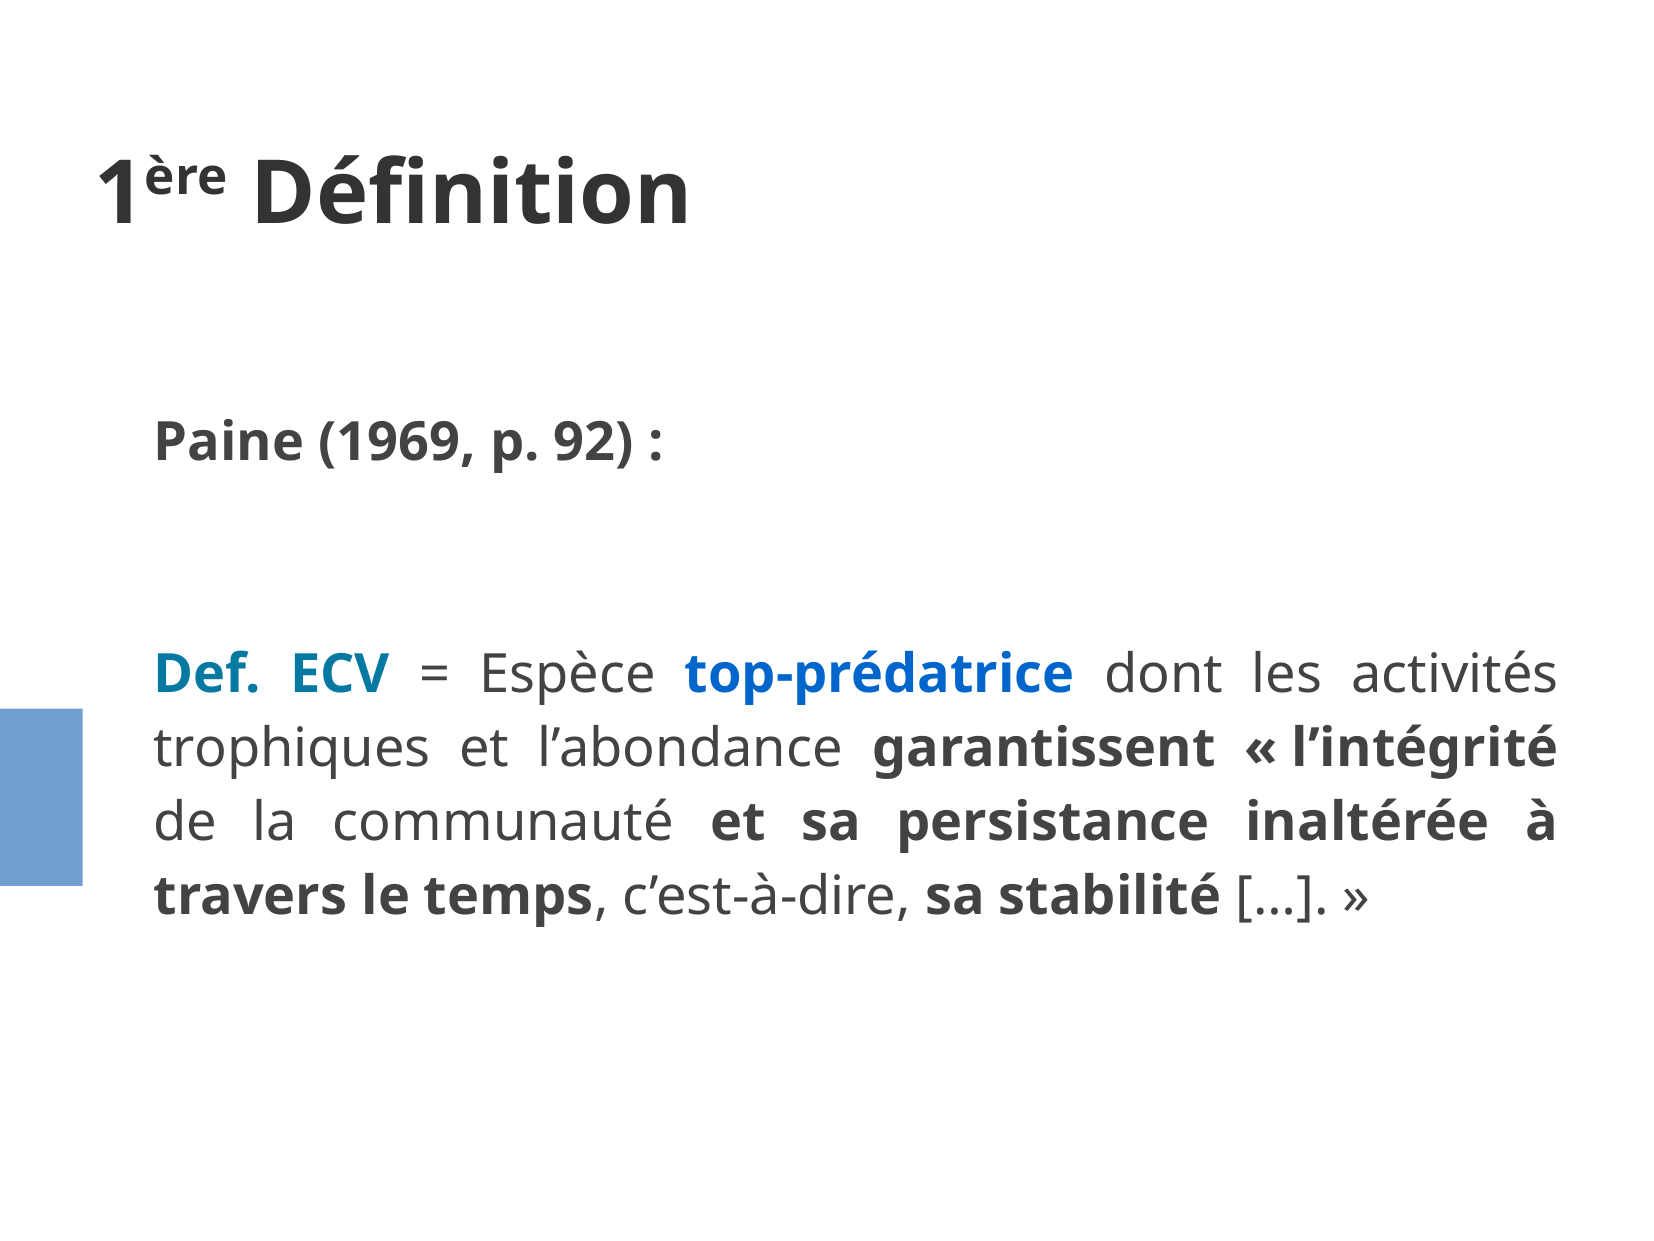

# 1ère Définition
Paine (1969, p. 92) :
Def. ECV = Espèce top-prédatrice dont les activités trophiques et l’abondance garantissent « l’intégrité de la communauté et sa persistance inaltérée à travers le temps, c’est-à-dire, sa stabilité […]. »